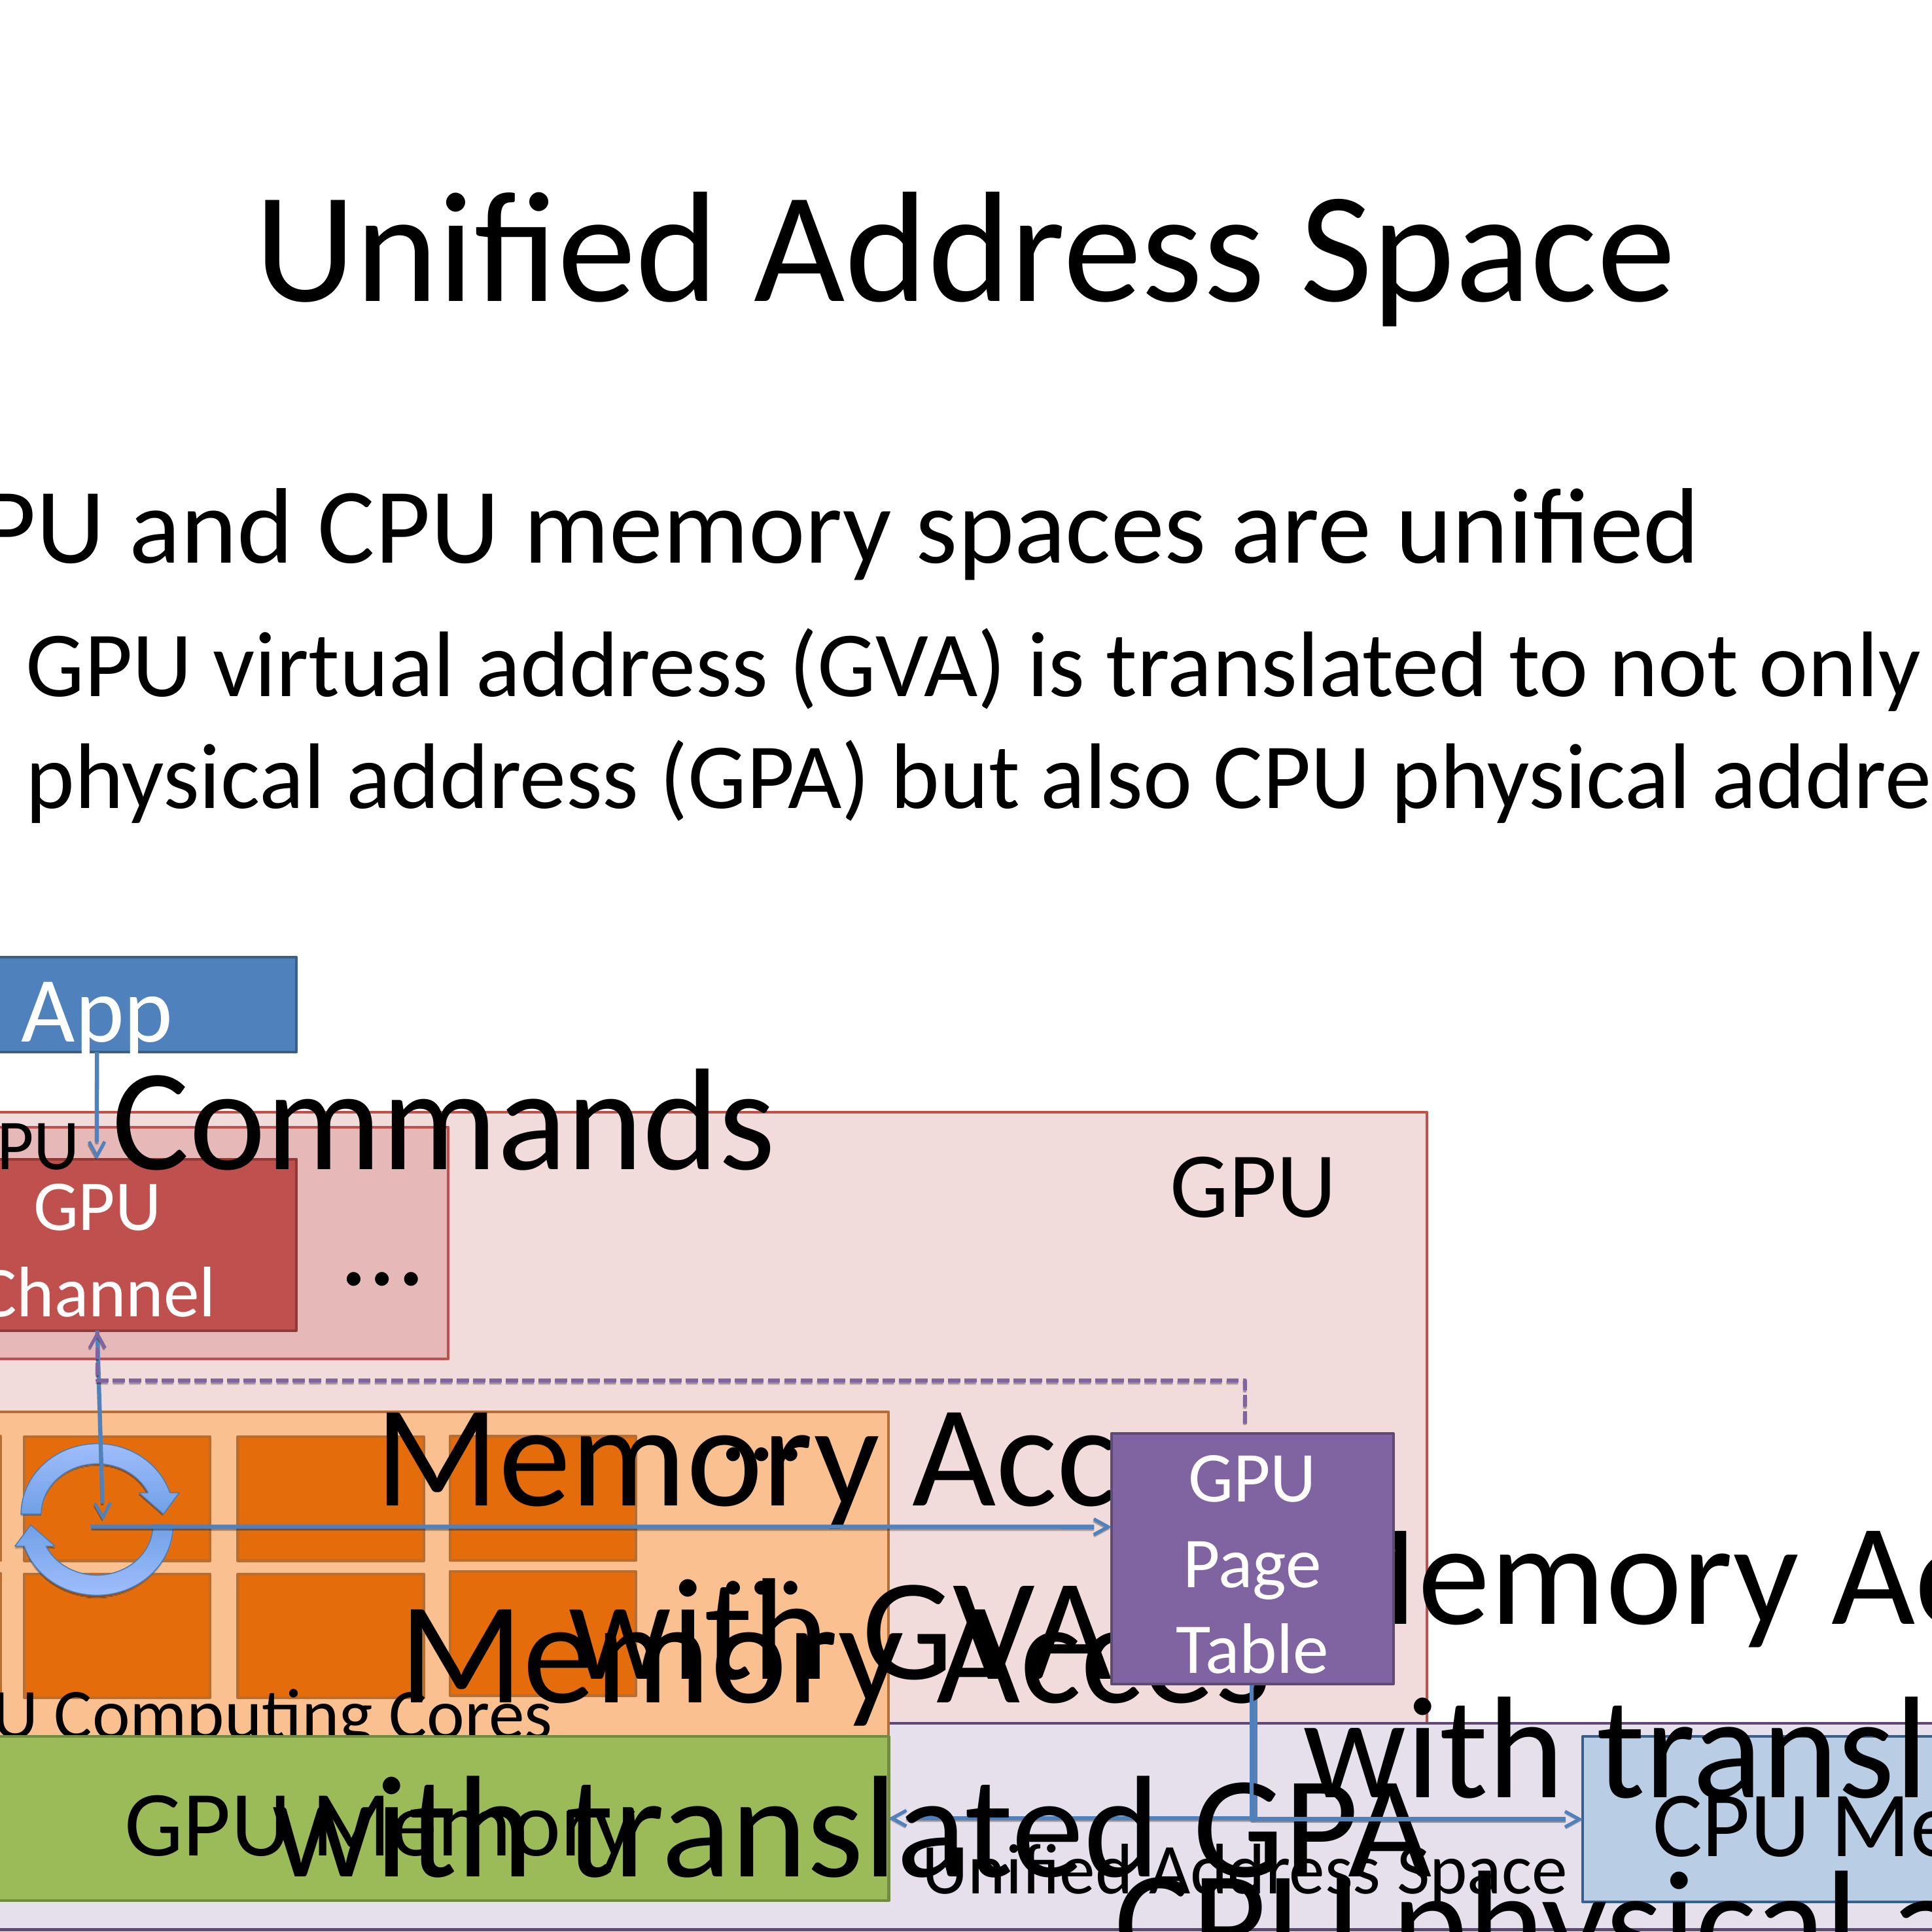

# Unified Address Space
GPU and CPU memory spaces are unified
GPU virtual address (GVA) is translated to not only GPU physical address (GPA) but also CPU physical address
App
GPU Commands
GPU
GPU
Channel
…
…
…
GPU Computing Cores
Memory Access
with GVA
GPU
Page
Table
Memory Acces
 with translated
CPU physical address
Memory Acces
 with translated GPA
GPU Memory
CPU Memory
Unified Address Space